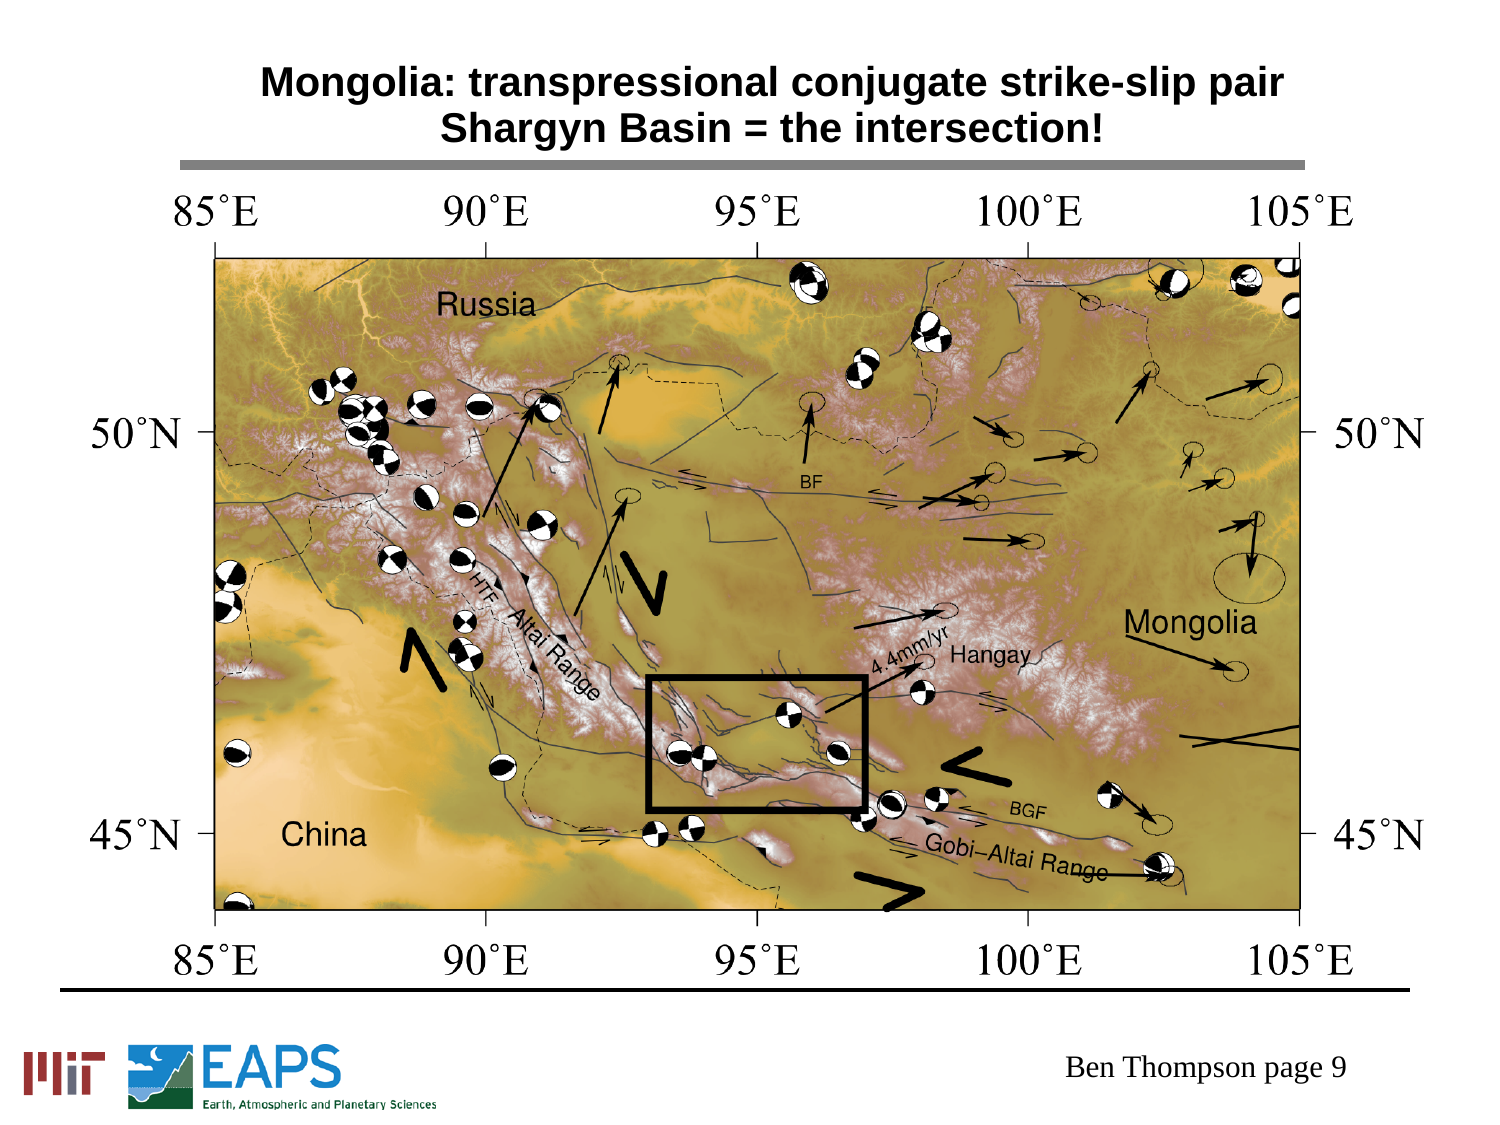

# Mongolia: transpressional conjugate strike-slip pair Shargyn Basin = the intersection!
9